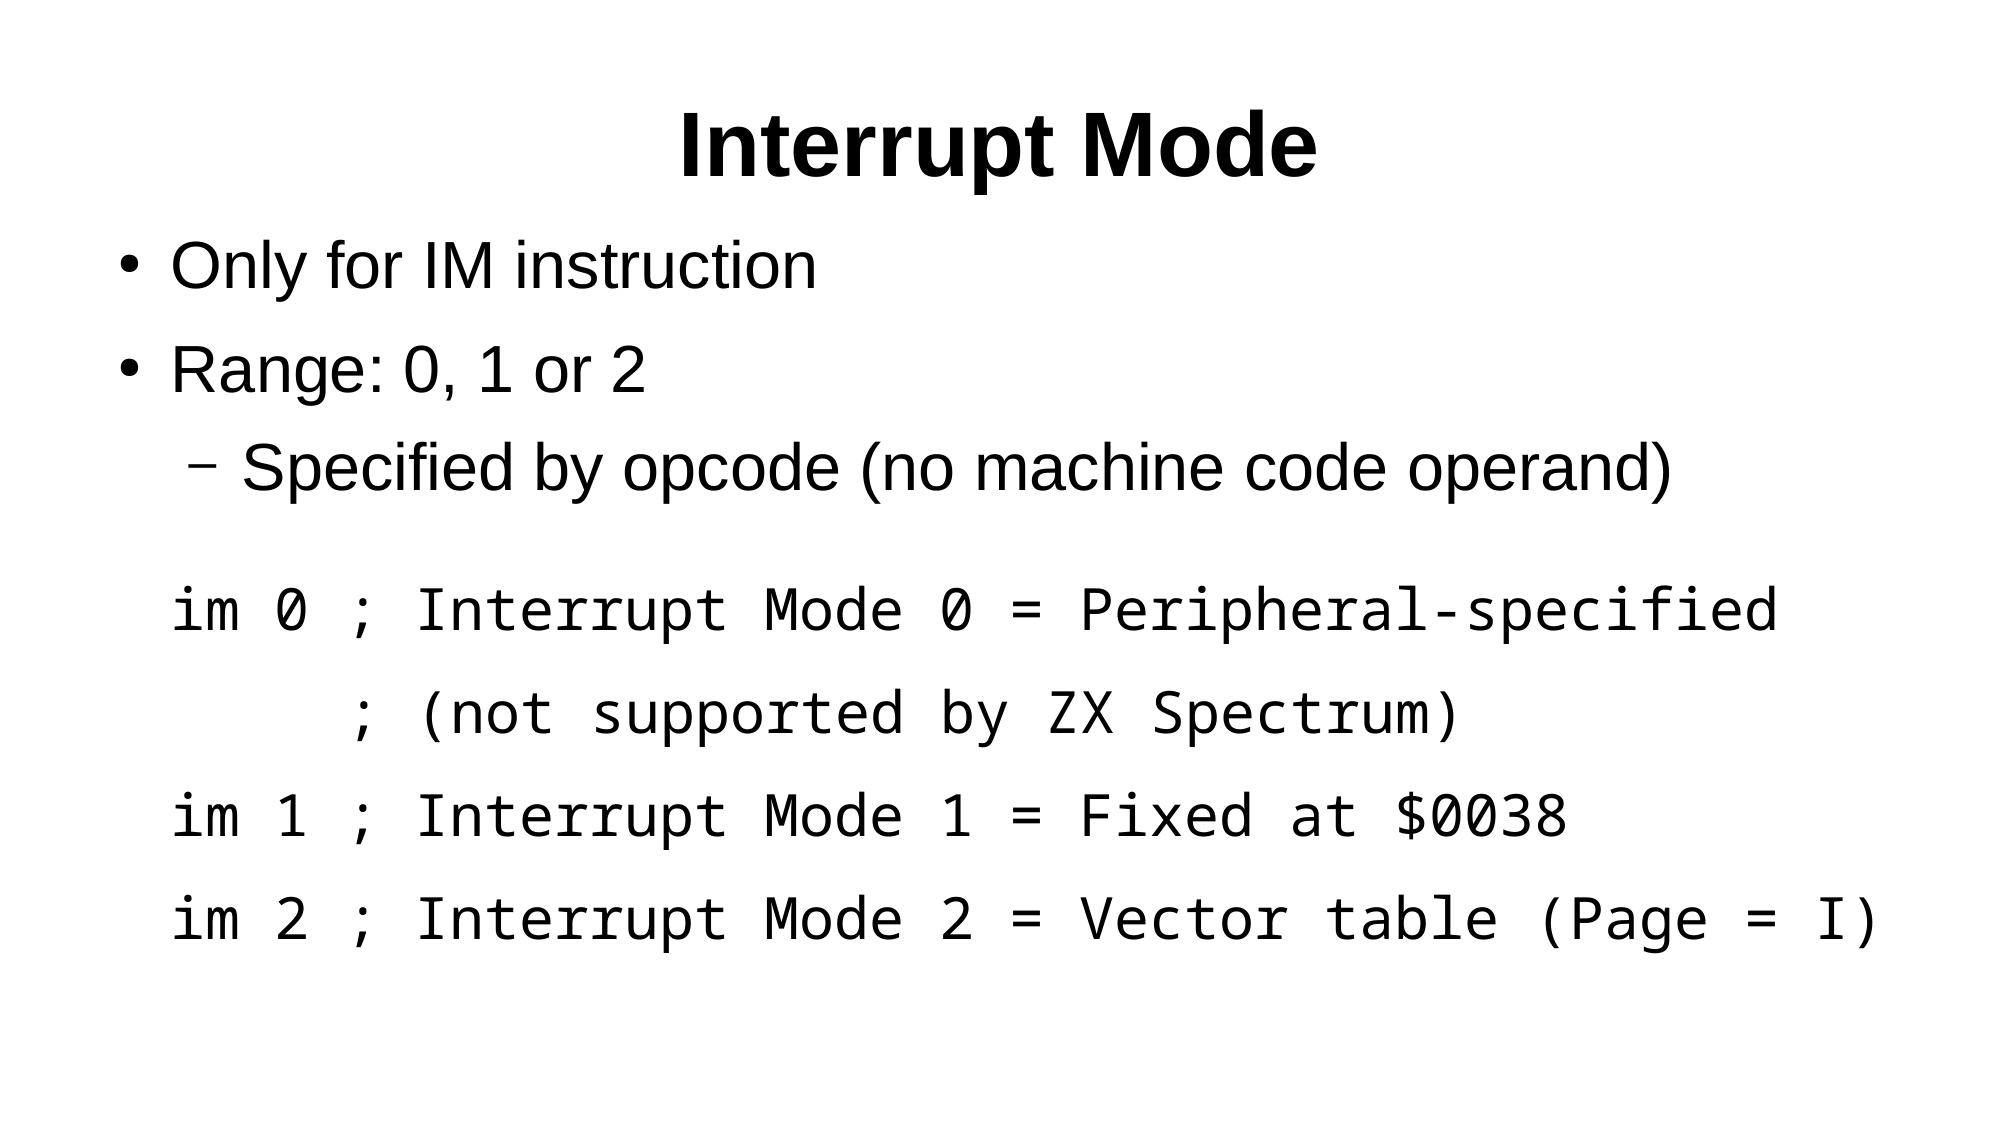

# Interrupt Mode
Only for IM instruction
Range: 0, 1 or 2
Specified by opcode (no machine code operand)
 im 0 ; Interrupt Mode 0 = Peripheral-specified
 ; (not supported by ZX Spectrum)
 im 1 ; Interrupt Mode 1 = Fixed at $0038
 im 2 ; Interrupt Mode 2 = Vector table (Page = I)